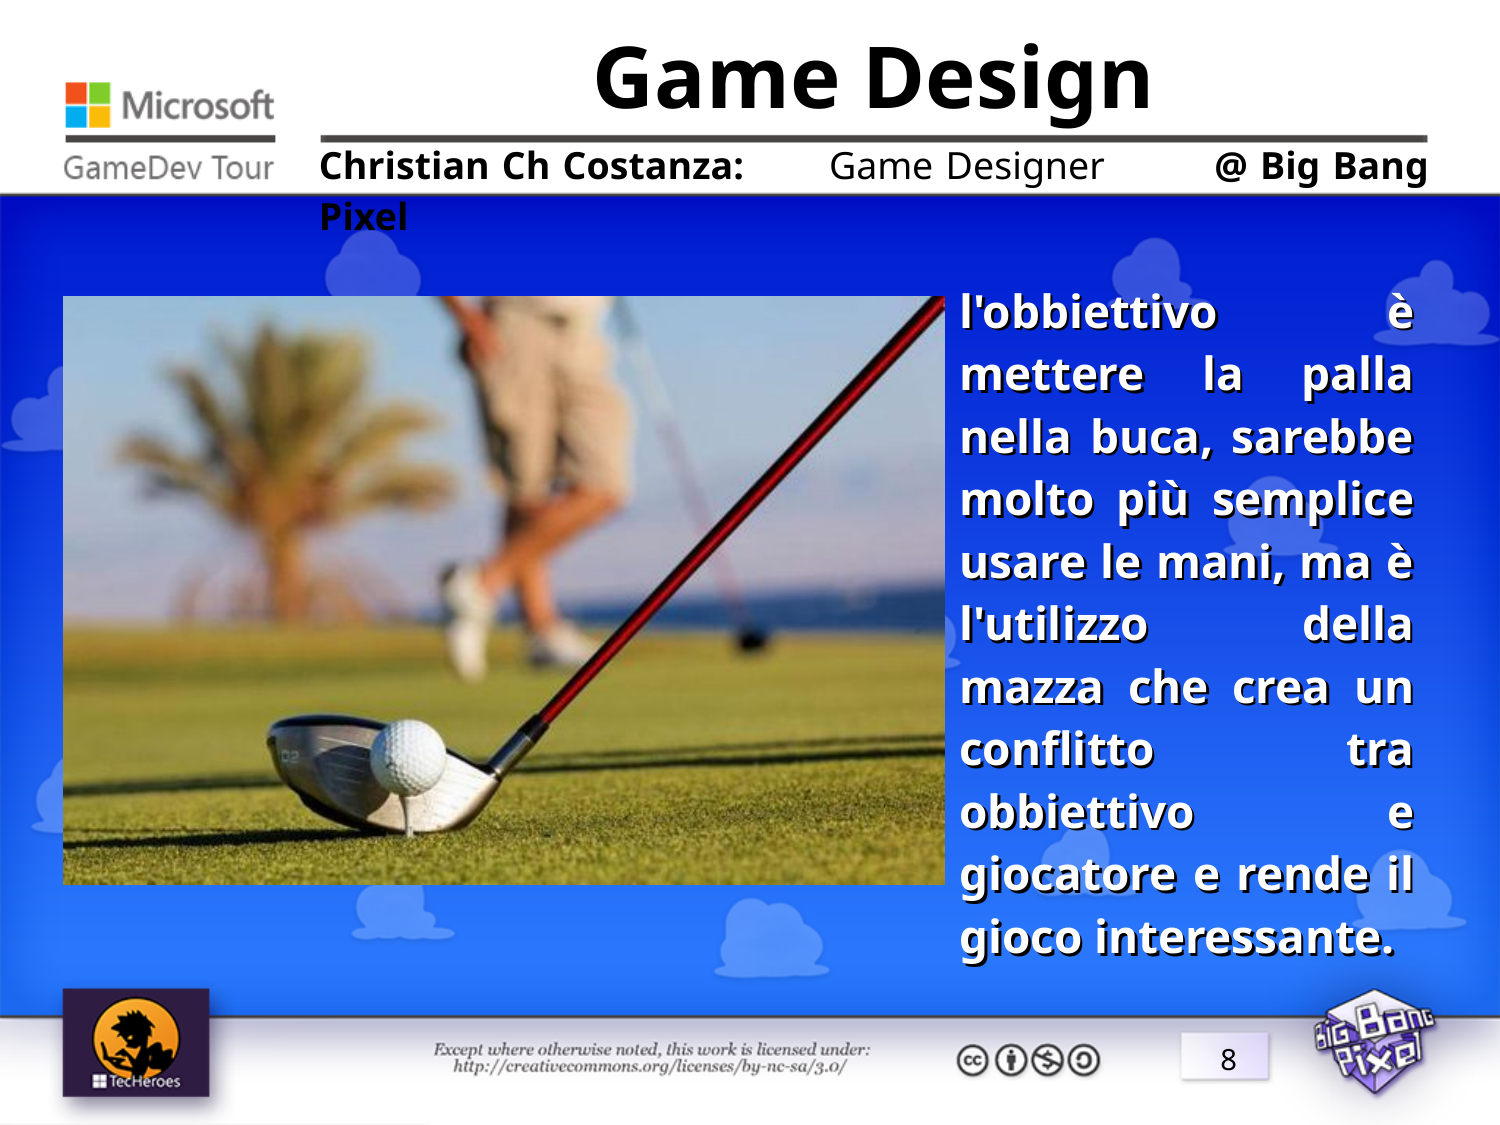

Game Design
Christian Ch Costanza: Game Designer @ Big Bang Pixel
l'obbiettivo è mettere la palla nella buca, sarebbe molto più semplice usare le mani, ma è l'utilizzo della mazza che crea un conflitto tra obbiettivo e giocatore e rende il gioco interessante.